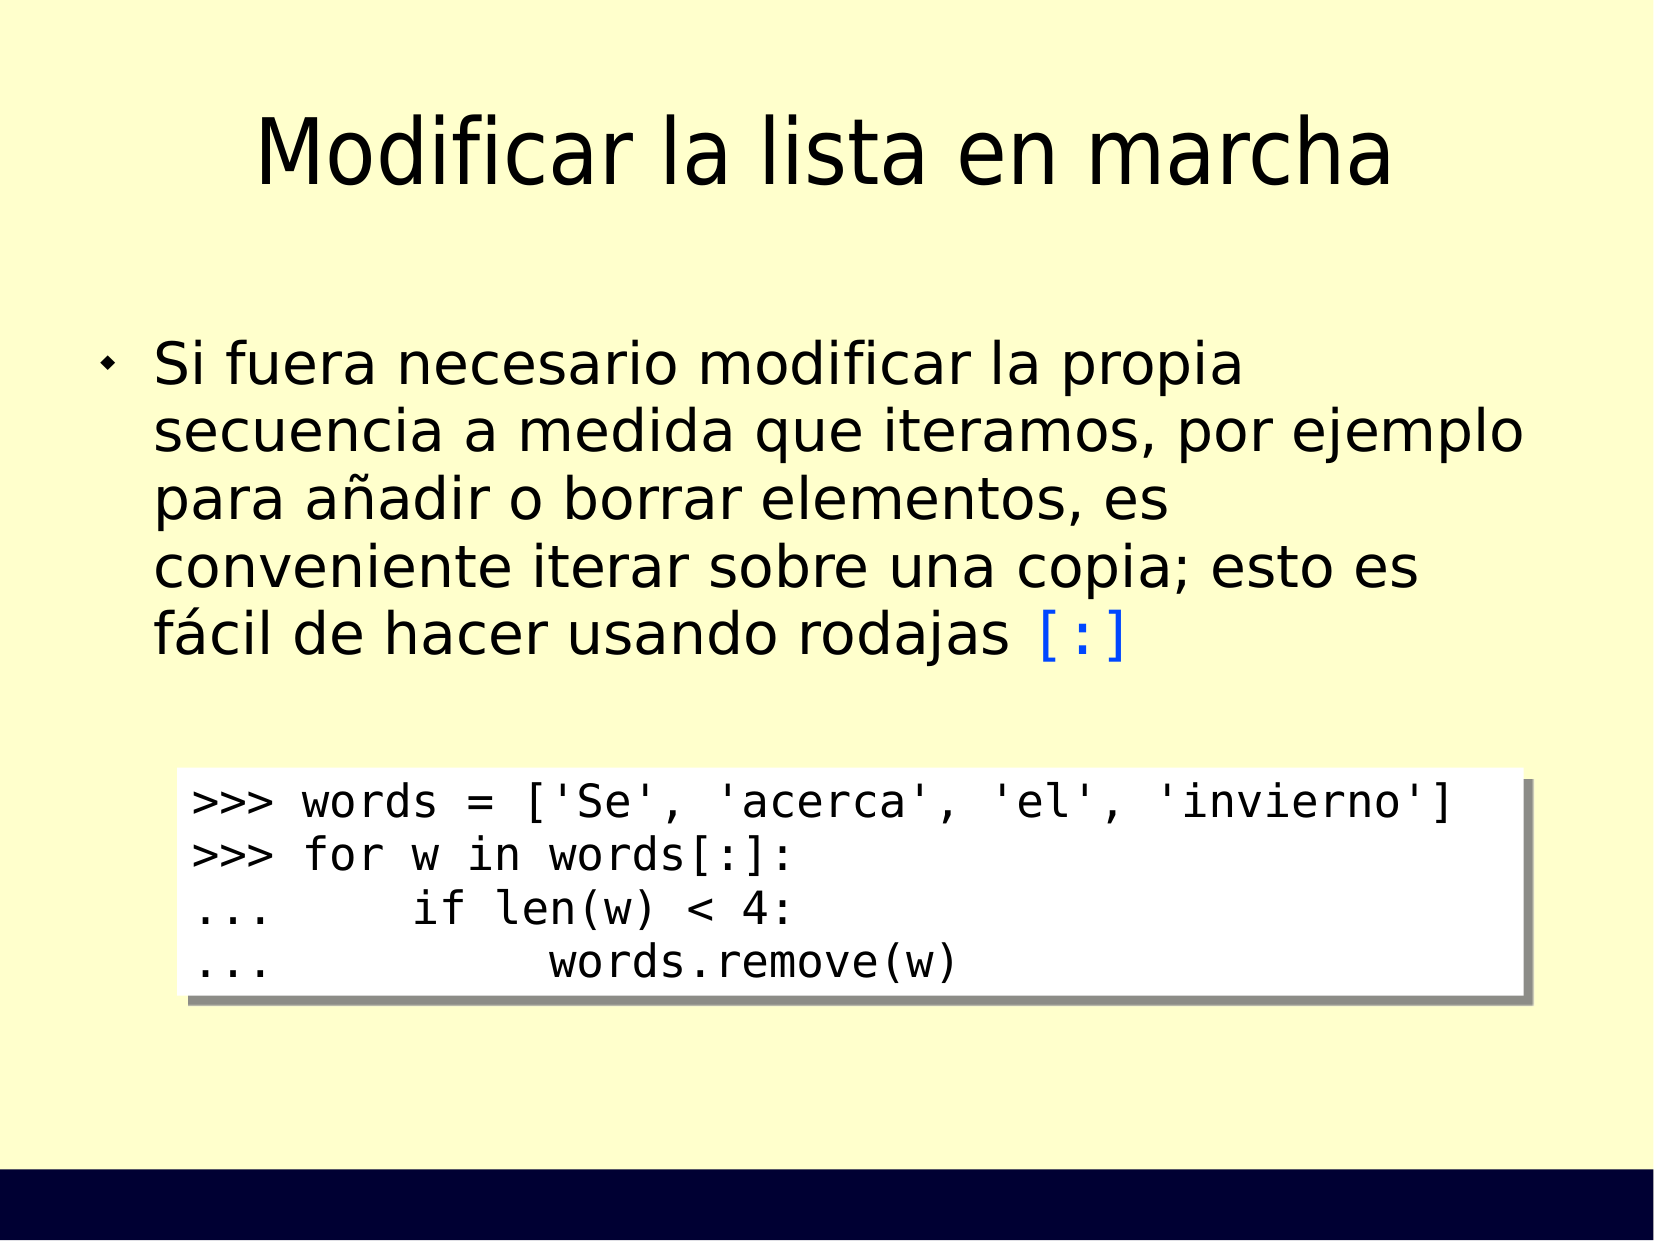

# Modificar la lista en marcha
Si fuera necesario modificar la propia secuencia a medida que iteramos, por ejemplo para añadir o borrar elementos, es conveniente iterar sobre una copia; esto es fácil de hacer usando rodajas [:]
>>> words = ['Se', 'acerca', 'el', 'invierno']
>>> for w in words[:]:
... if len(w) < 4:
... words.remove(w)